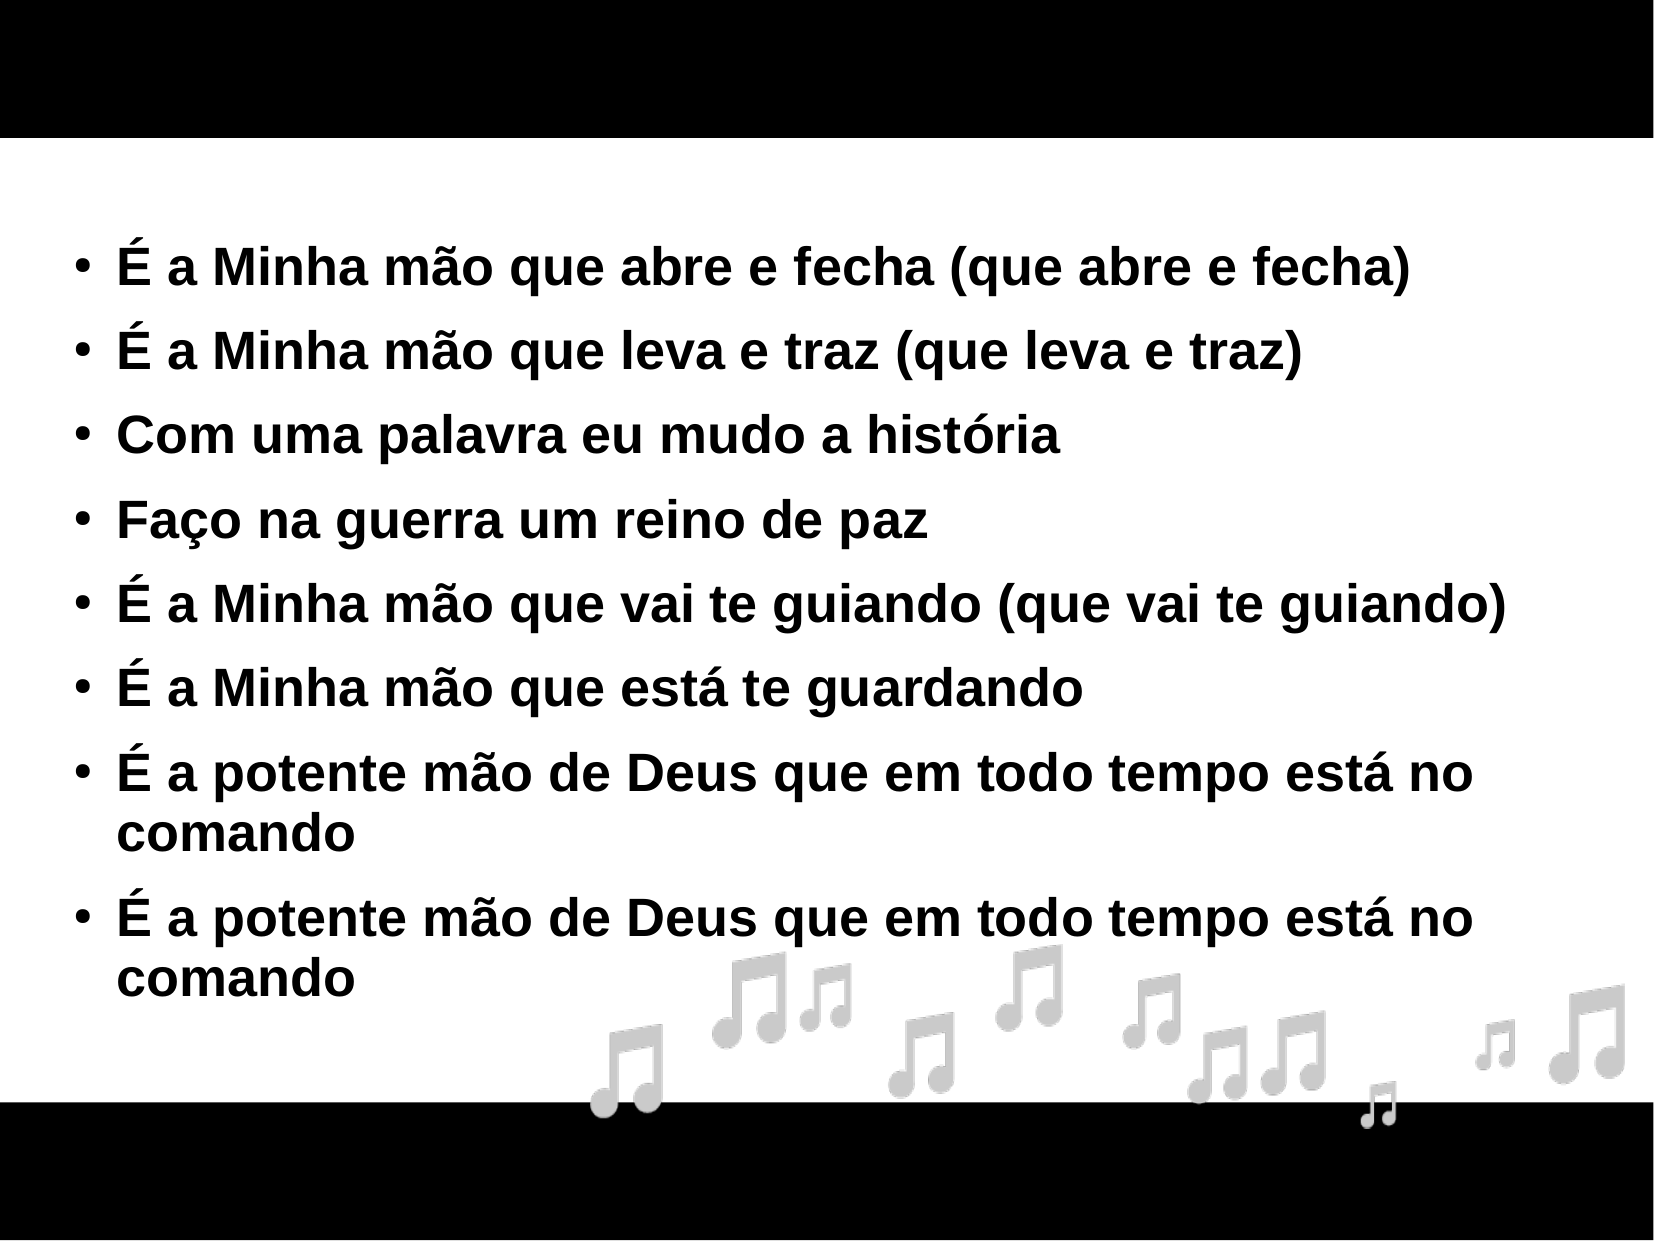

# É a Minha mão que abre e fecha (que abre e fecha)
É a Minha mão que leva e traz (que leva e traz)
Com uma palavra eu mudo a história
Faço na guerra um reino de paz
É a Minha mão que vai te guiando (que vai te guiando)
É a Minha mão que está te guardando
É a potente mão de Deus que em todo tempo está no comando
É a potente mão de Deus que em todo tempo está no comando